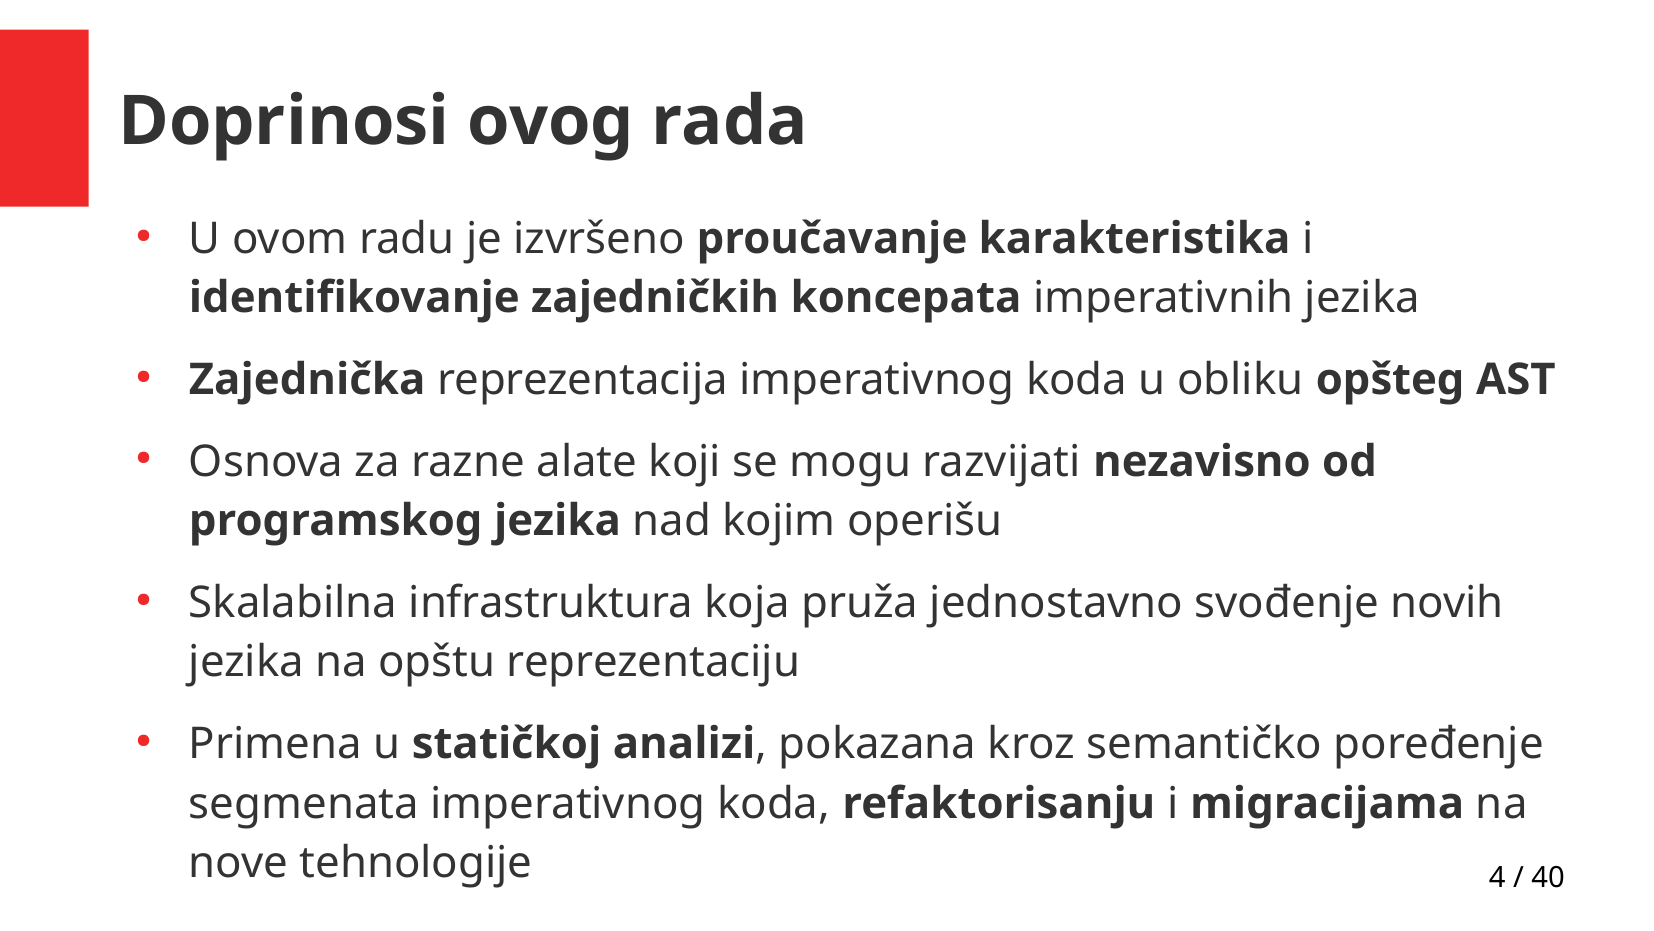

# Doprinosi ovog rada
U ovom radu je izvršeno proučavanje karakteristika i identifikovanje zajedničkih koncepata imperativnih jezika
Zajednička reprezentacija imperativnog koda u obliku opšteg AST
Osnova za razne alate koji se mogu razvijati nezavisno od programskog jezika nad kojim operišu
Skalabilna infrastruktura koja pruža jednostavno svođenje novih jezika na opštu reprezentaciju
Primena u statičkoj analizi, pokazana kroz semantičko poređenje segmenata imperativnog koda, refaktorisanju i migracijama na nove tehnologije
4